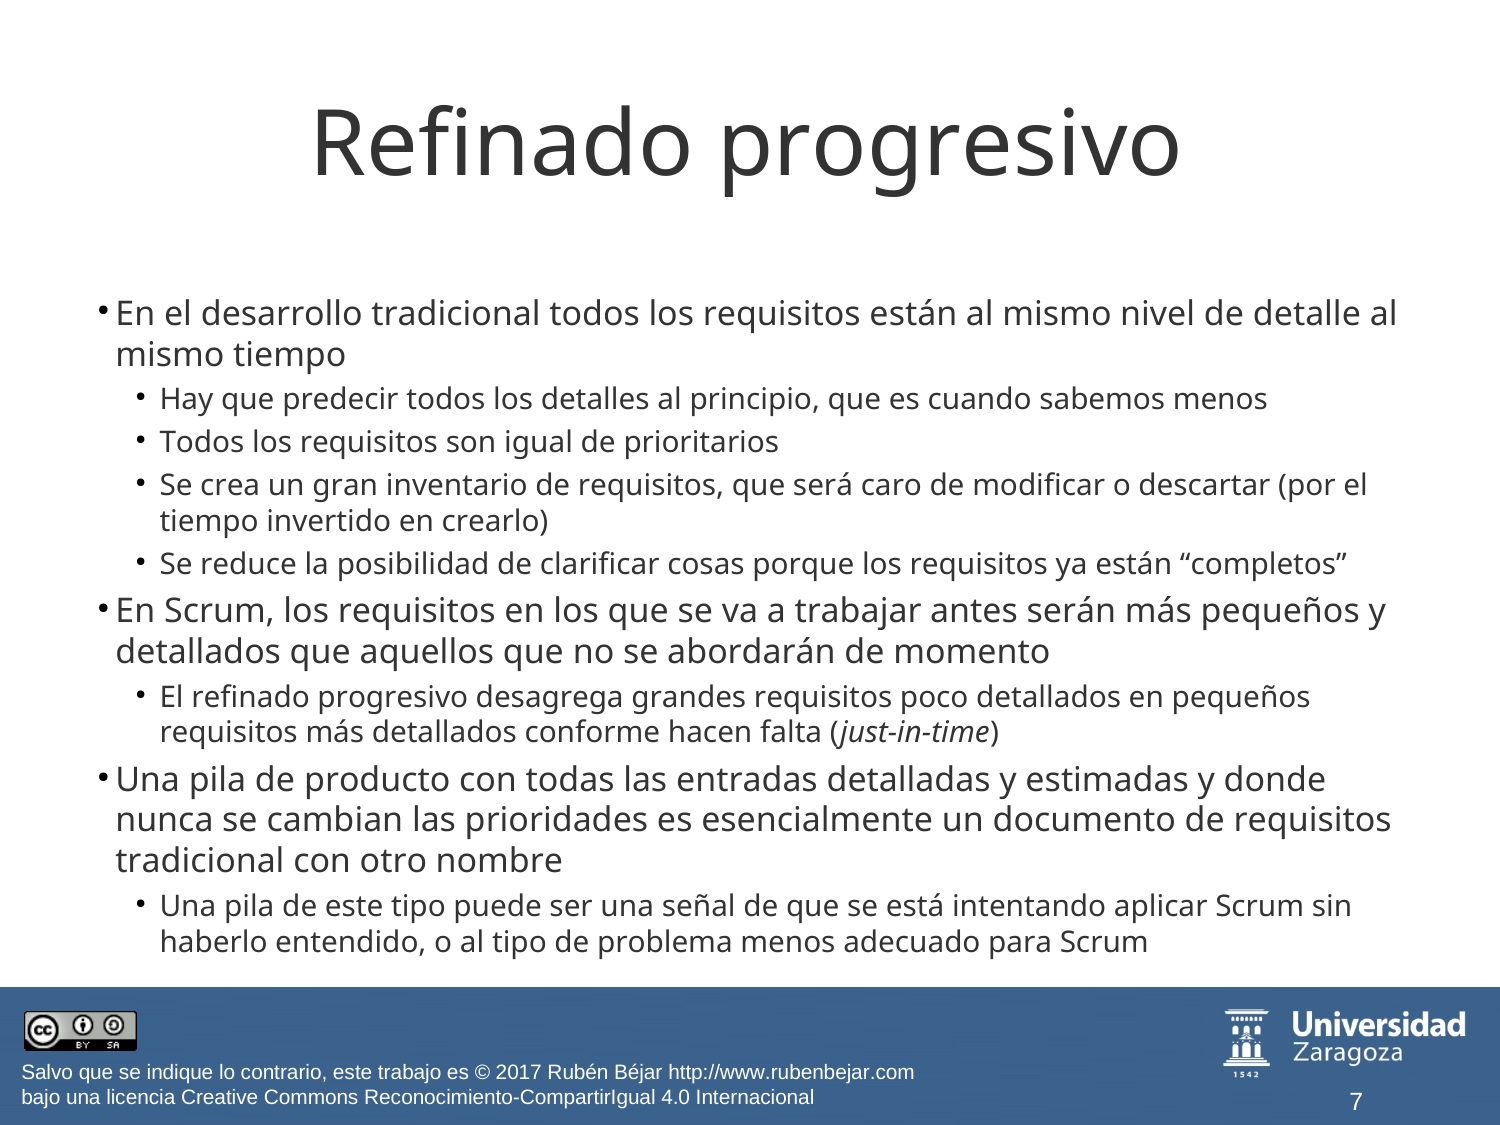

# Refinado progresivo
En el desarrollo tradicional todos los requisitos están al mismo nivel de detalle al mismo tiempo
Hay que predecir todos los detalles al principio, que es cuando sabemos menos
Todos los requisitos son igual de prioritarios
Se crea un gran inventario de requisitos, que será caro de modificar o descartar (por el tiempo invertido en crearlo)
Se reduce la posibilidad de clarificar cosas porque los requisitos ya están “completos”
En Scrum, los requisitos en los que se va a trabajar antes serán más pequeños y detallados que aquellos que no se abordarán de momento
El refinado progresivo desagrega grandes requisitos poco detallados en pequeños requisitos más detallados conforme hacen falta (just-in-time)
Una pila de producto con todas las entradas detalladas y estimadas y donde nunca se cambian las prioridades es esencialmente un documento de requisitos tradicional con otro nombre
Una pila de este tipo puede ser una señal de que se está intentando aplicar Scrum sin haberlo entendido, o al tipo de problema menos adecuado para Scrum